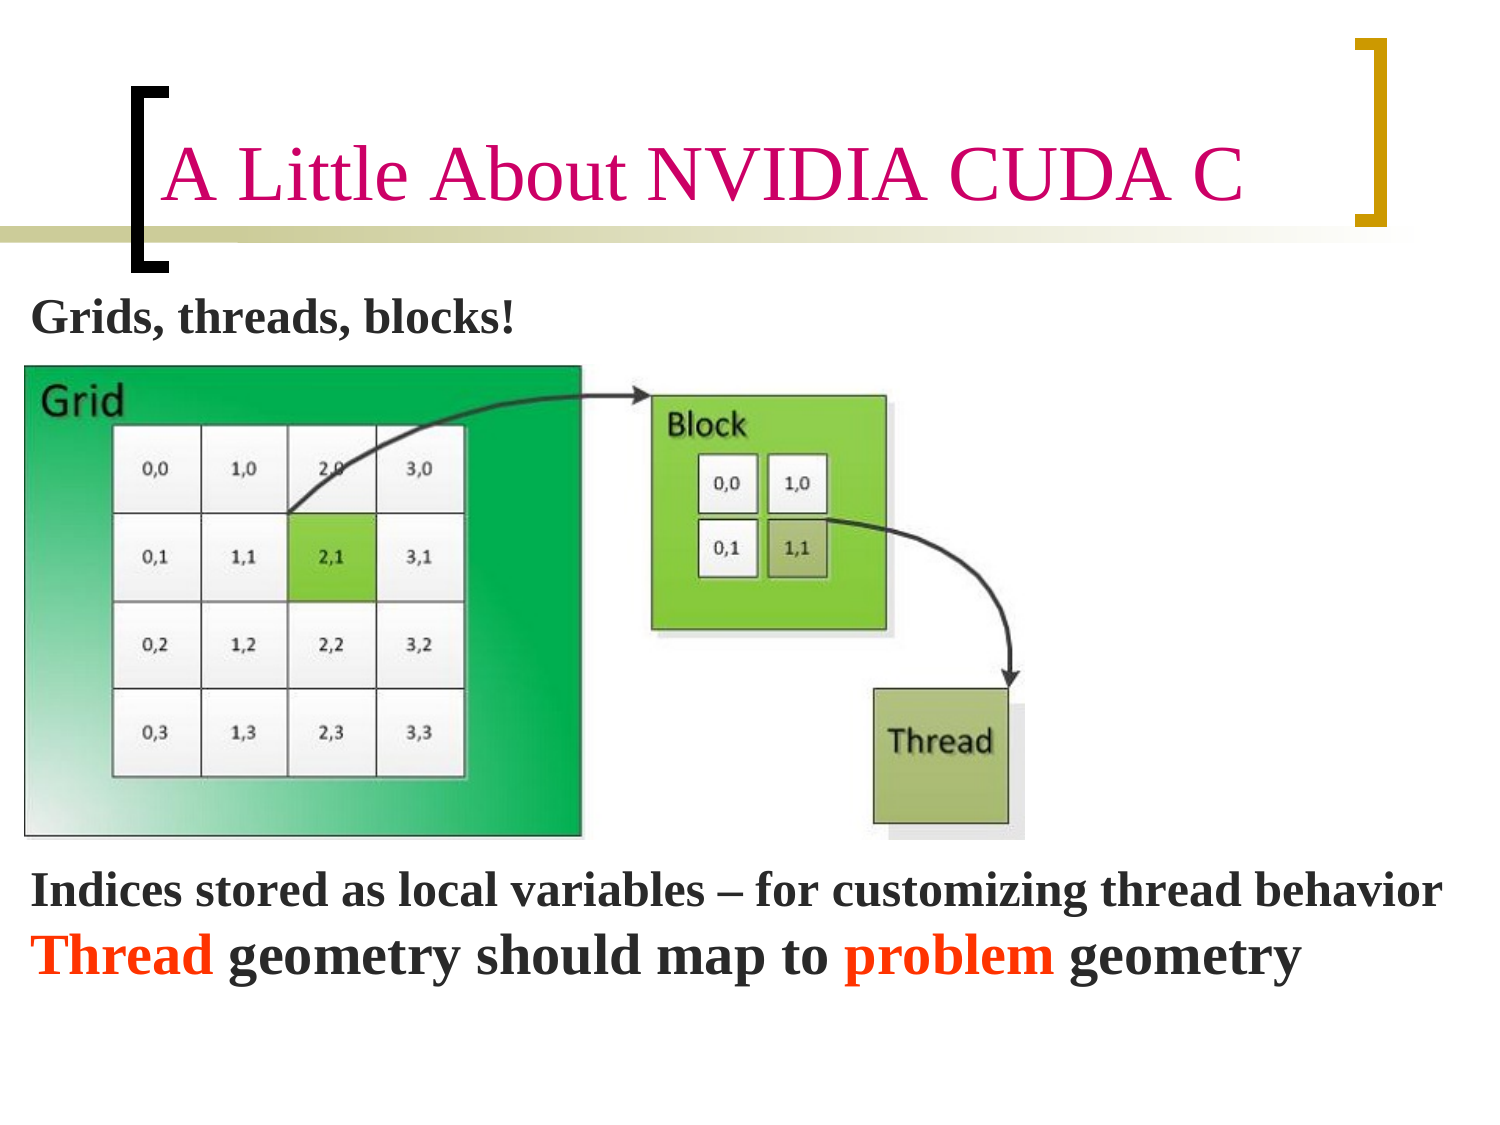

# A Little About NVIDIA CUDA C
Grids, threads, blocks!
Indices stored as local variables – for customizing thread behavior
Thread geometry should map to problem geometry